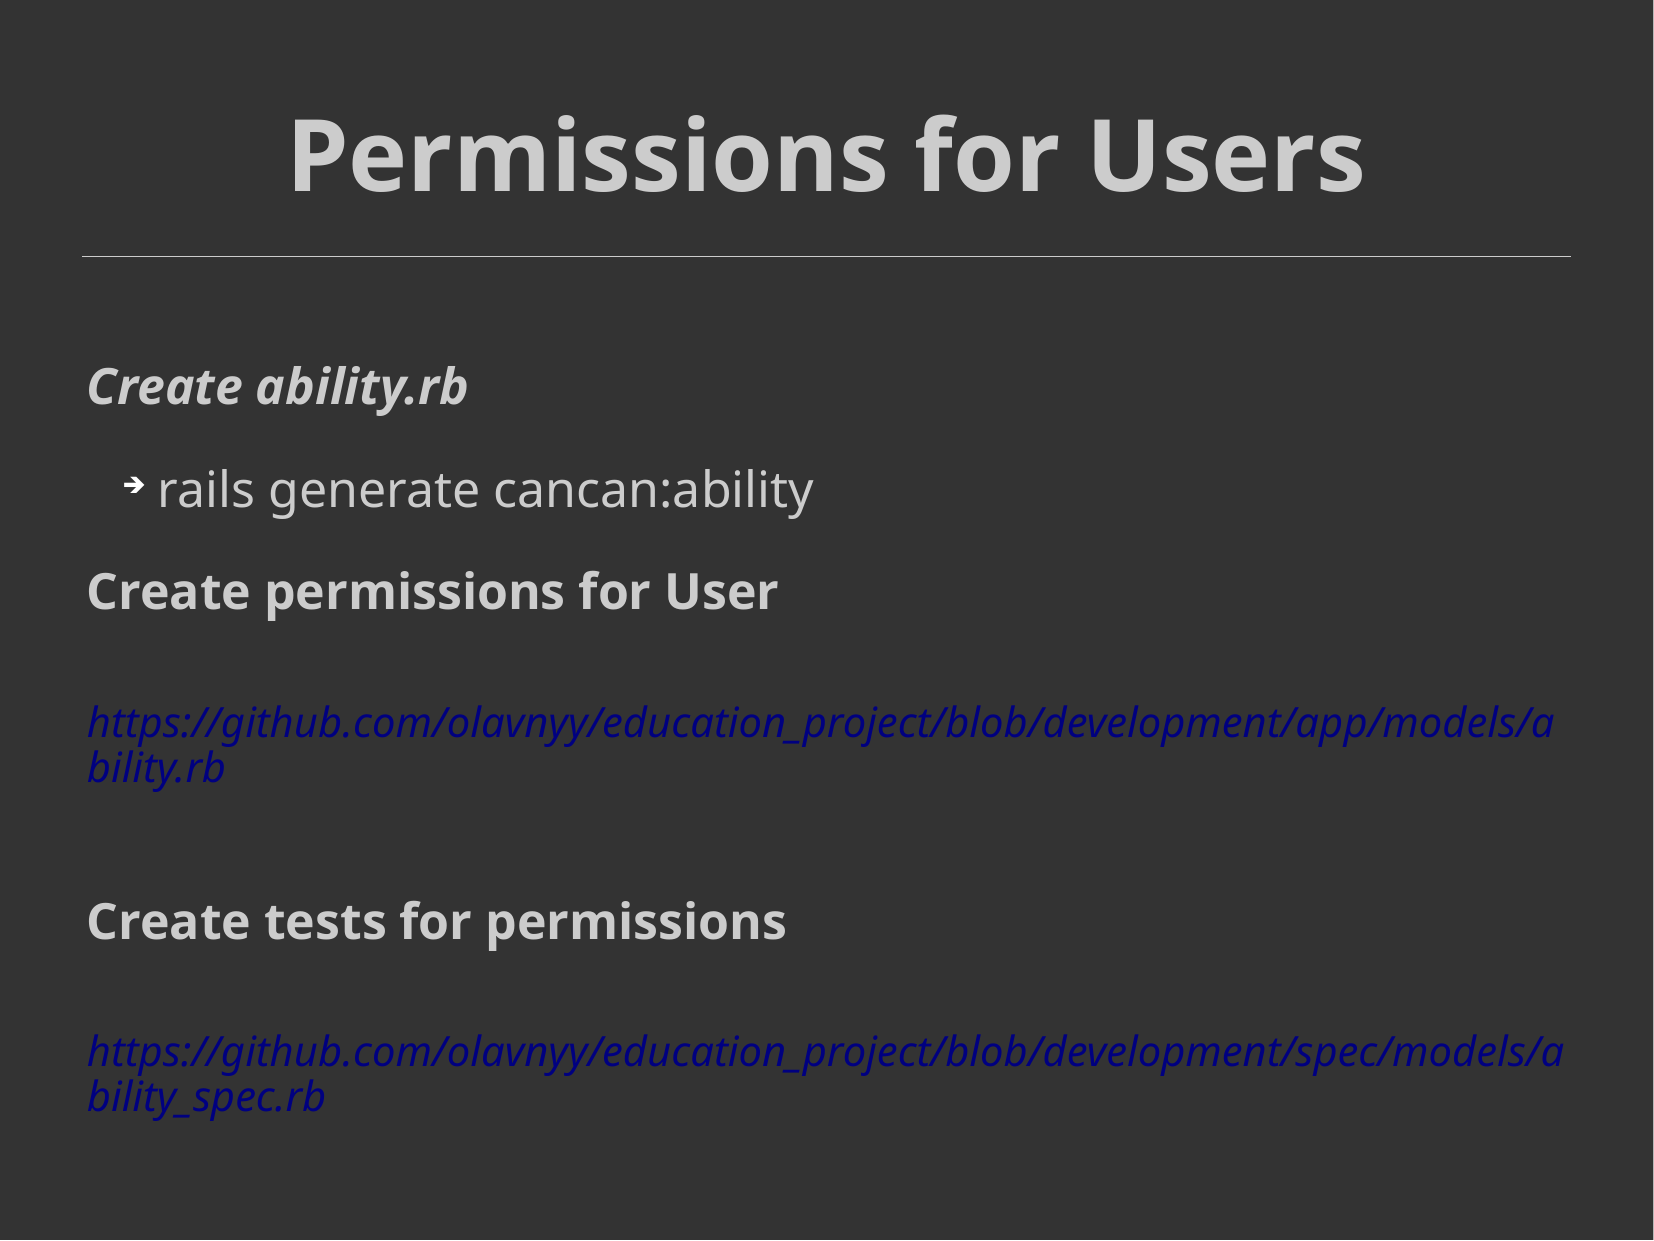

# Permissions for Users
Create ability.rb
rails generate cancan:ability
Create permissions for User
https://github.com/olavnyy/education_project/blob/development/app/models/ability.rb
Create tests for permissions
https://github.com/olavnyy/education_project/blob/development/spec/models/ability_spec.rb